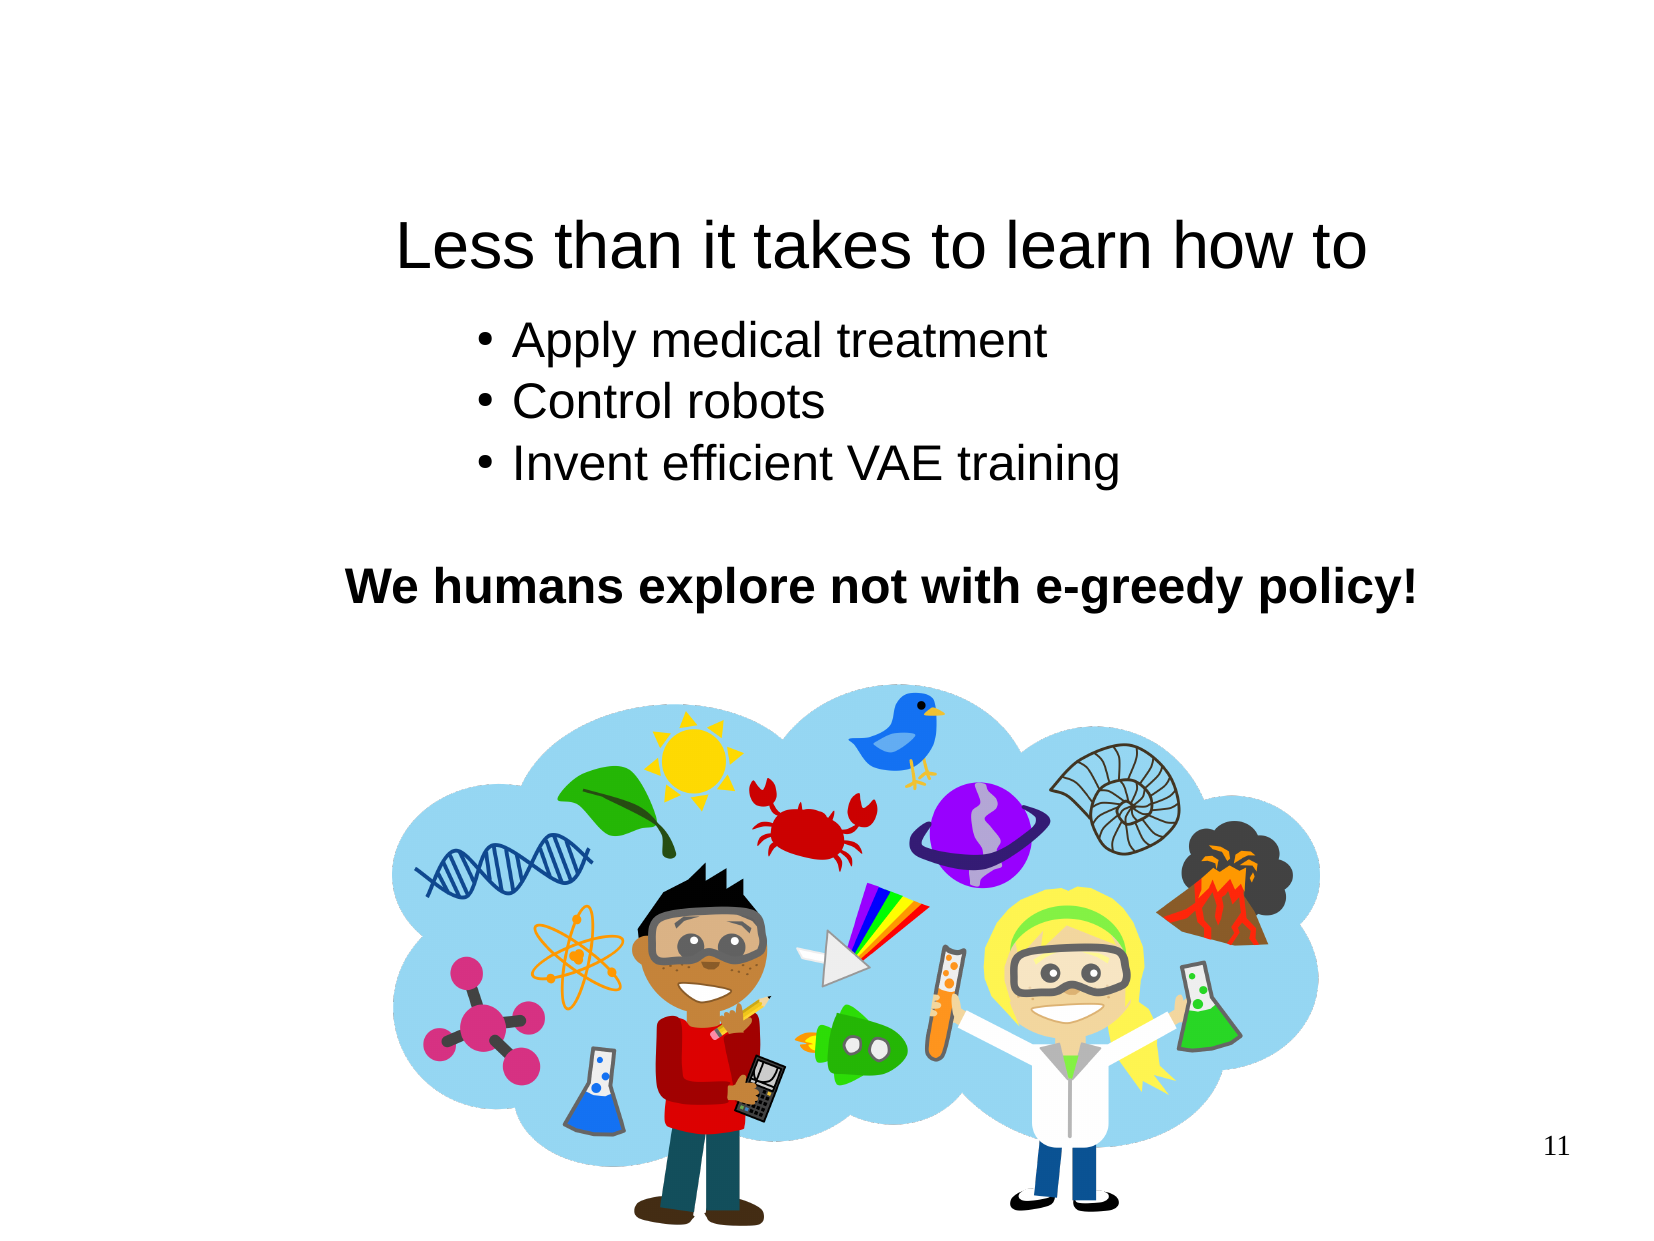

#
Less than it takes to learn how to
Apply medical treatment
Control robots
Invent efficient VAE training
We humans explore not with e-greedy policy!
11